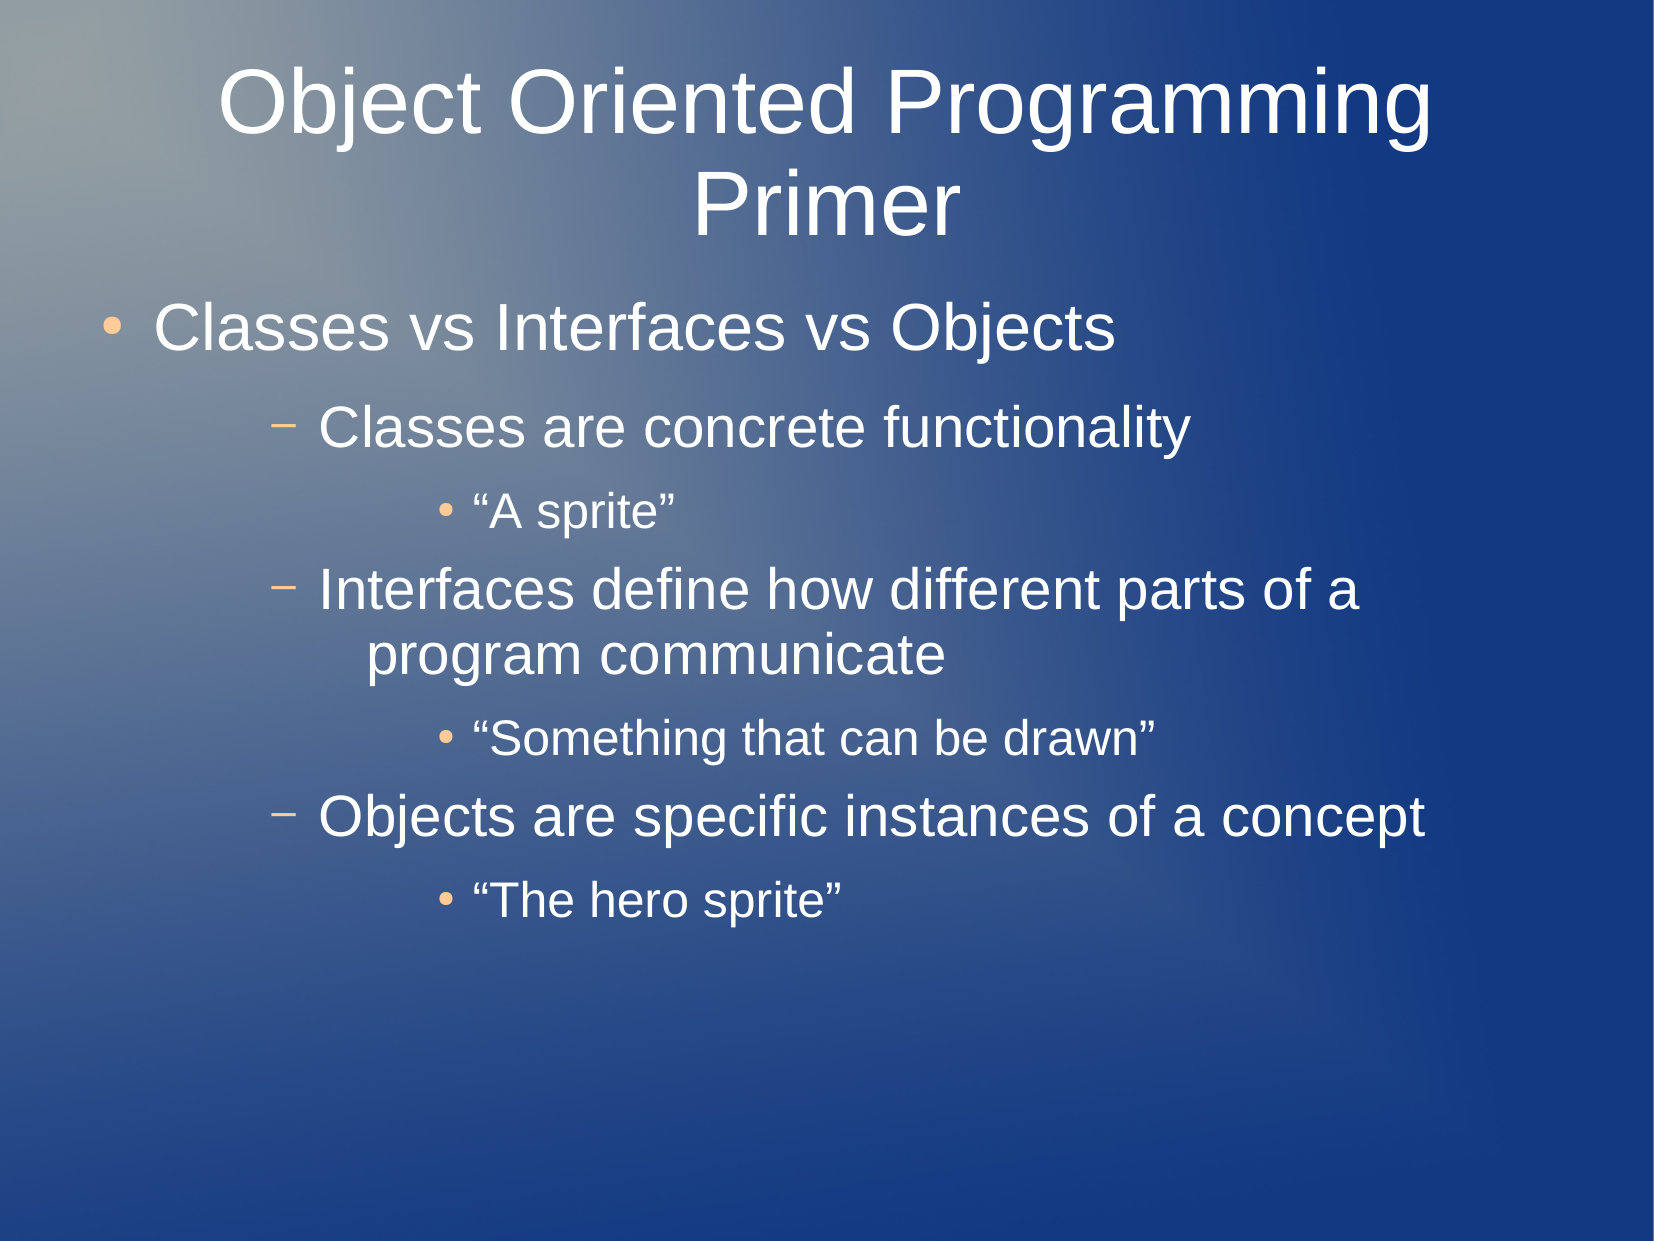

# Object Oriented Programming Primer
Classes vs Interfaces vs Objects
Classes are concrete functionality
“A sprite”
Interfaces define how different parts of a program communicate
“Something that can be drawn”
Objects are specific instances of a concept
“The hero sprite”